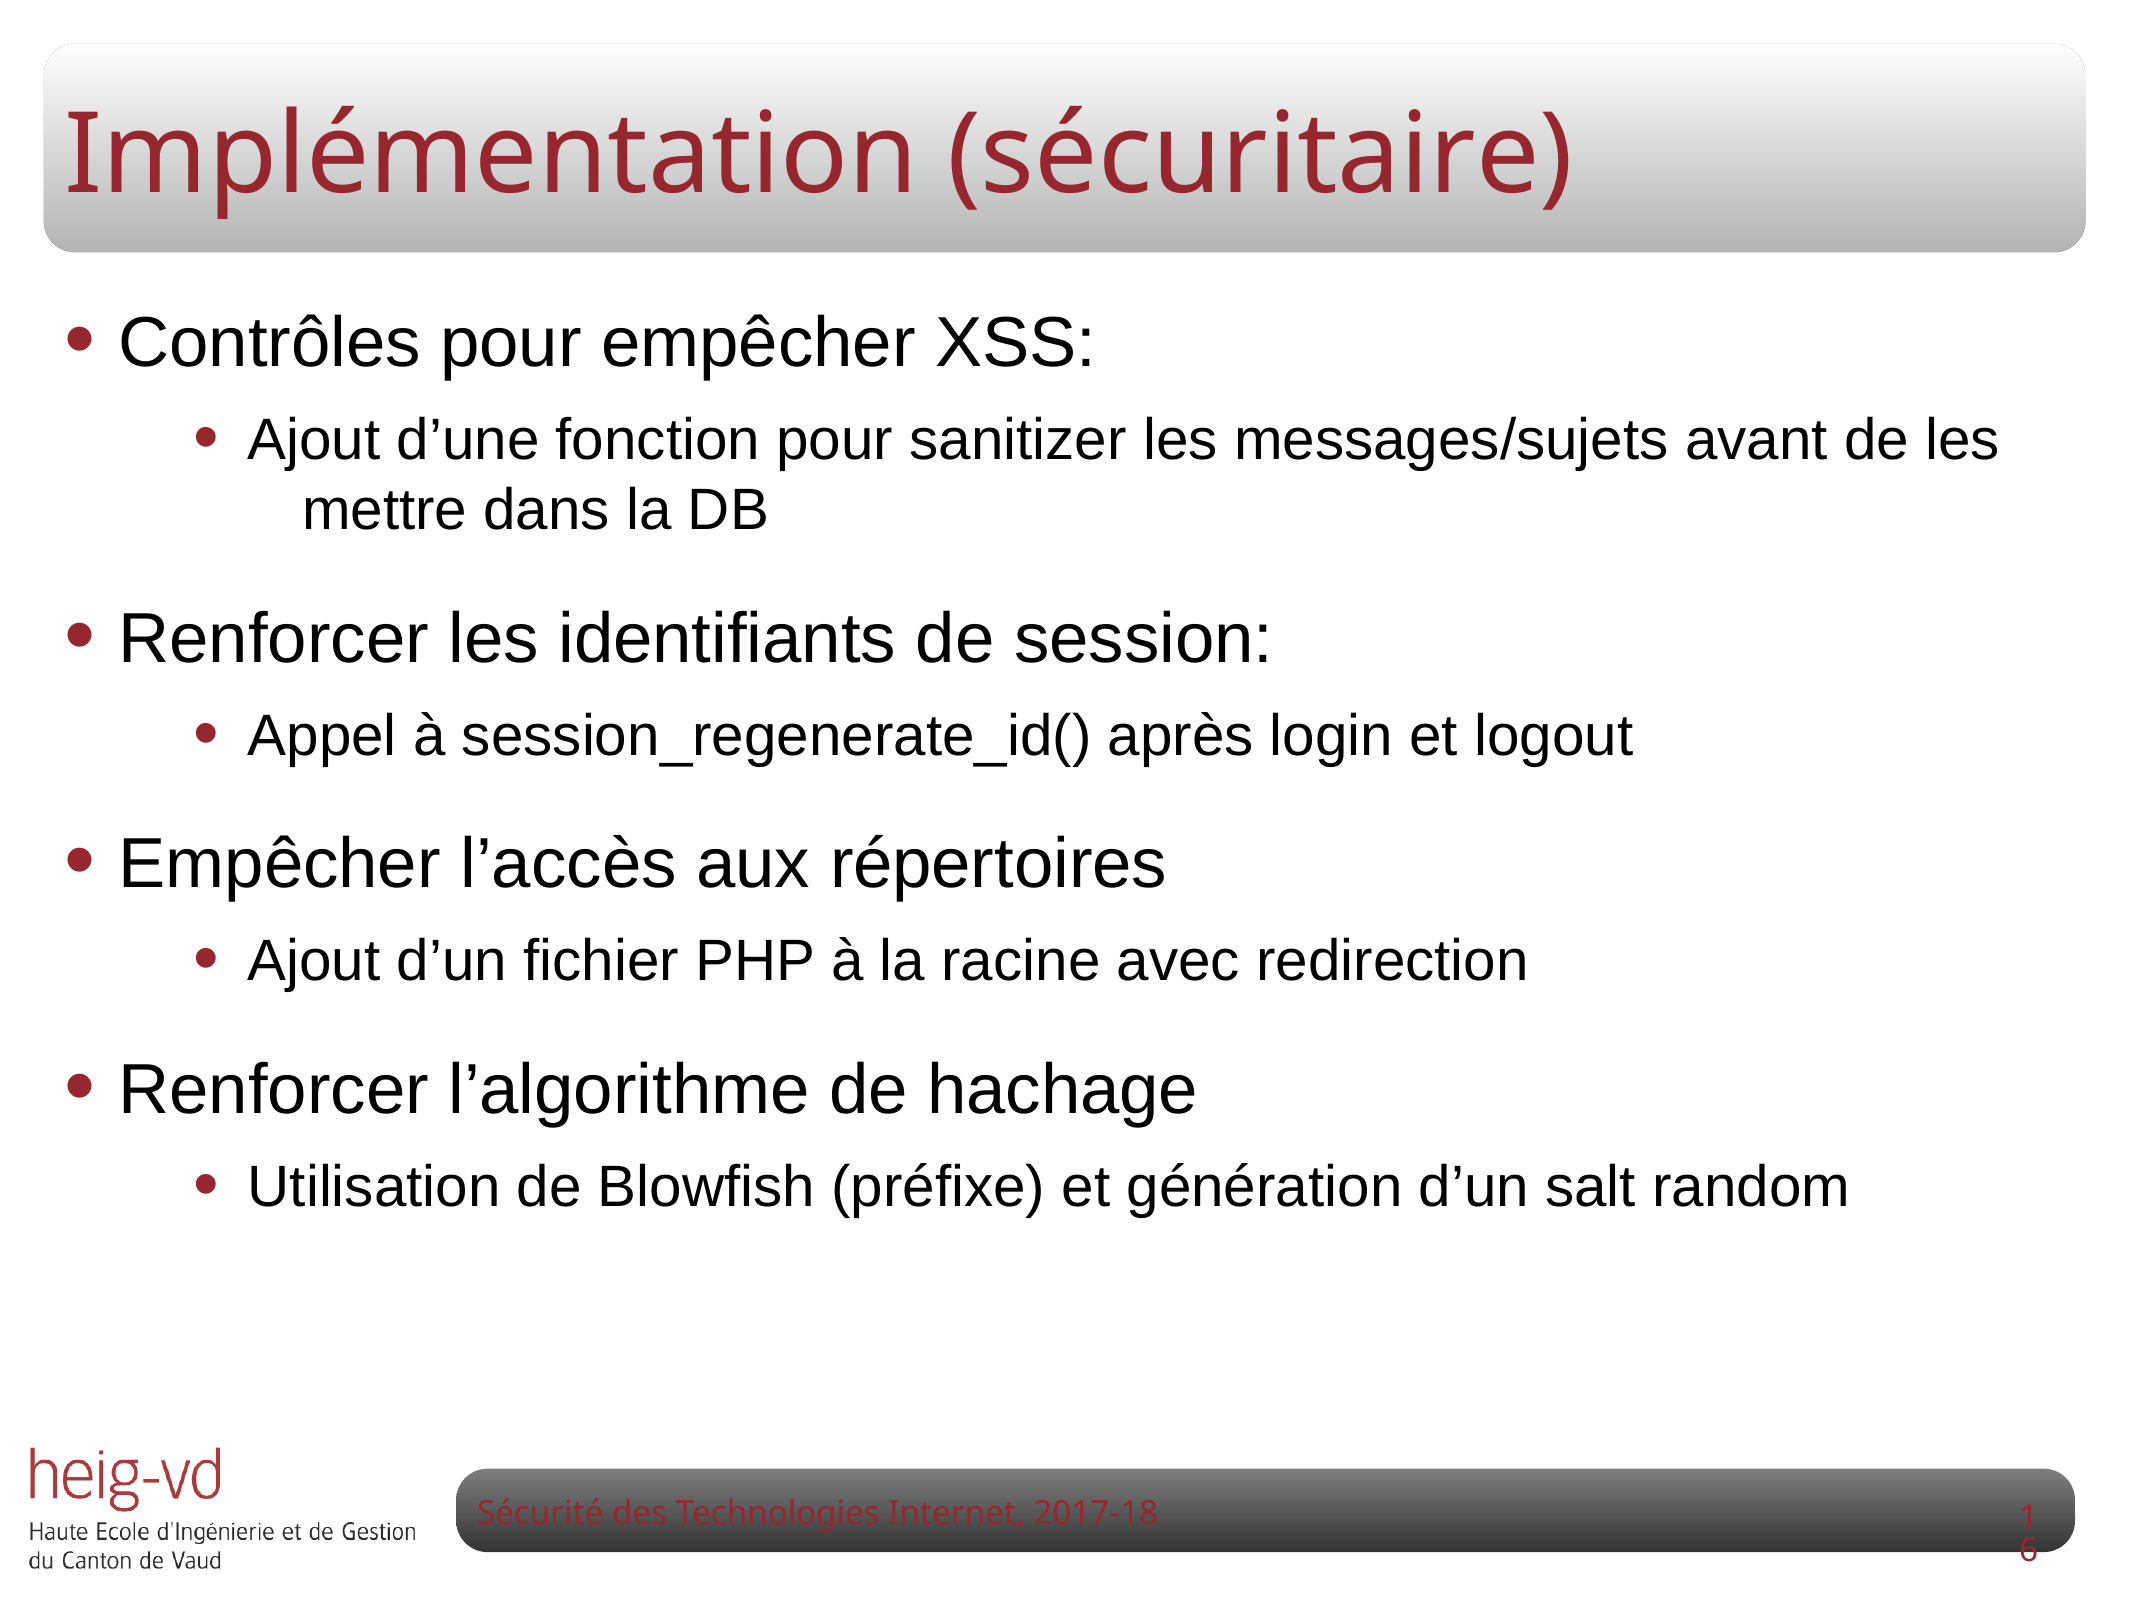

# Implémentation (sécuritaire)
Contrôles pour empêcher XSS:
Ajout d’une fonction pour sanitizer les messages/sujets avant de les mettre dans la DB
Renforcer les identifiants de session:
Appel à session_regenerate_id() après login et logout
Empêcher l’accès aux répertoires
Ajout d’un fichier PHP à la racine avec redirection
Renforcer l’algorithme de hachage
Utilisation de Blowfish (préfixe) et génération d’un salt random